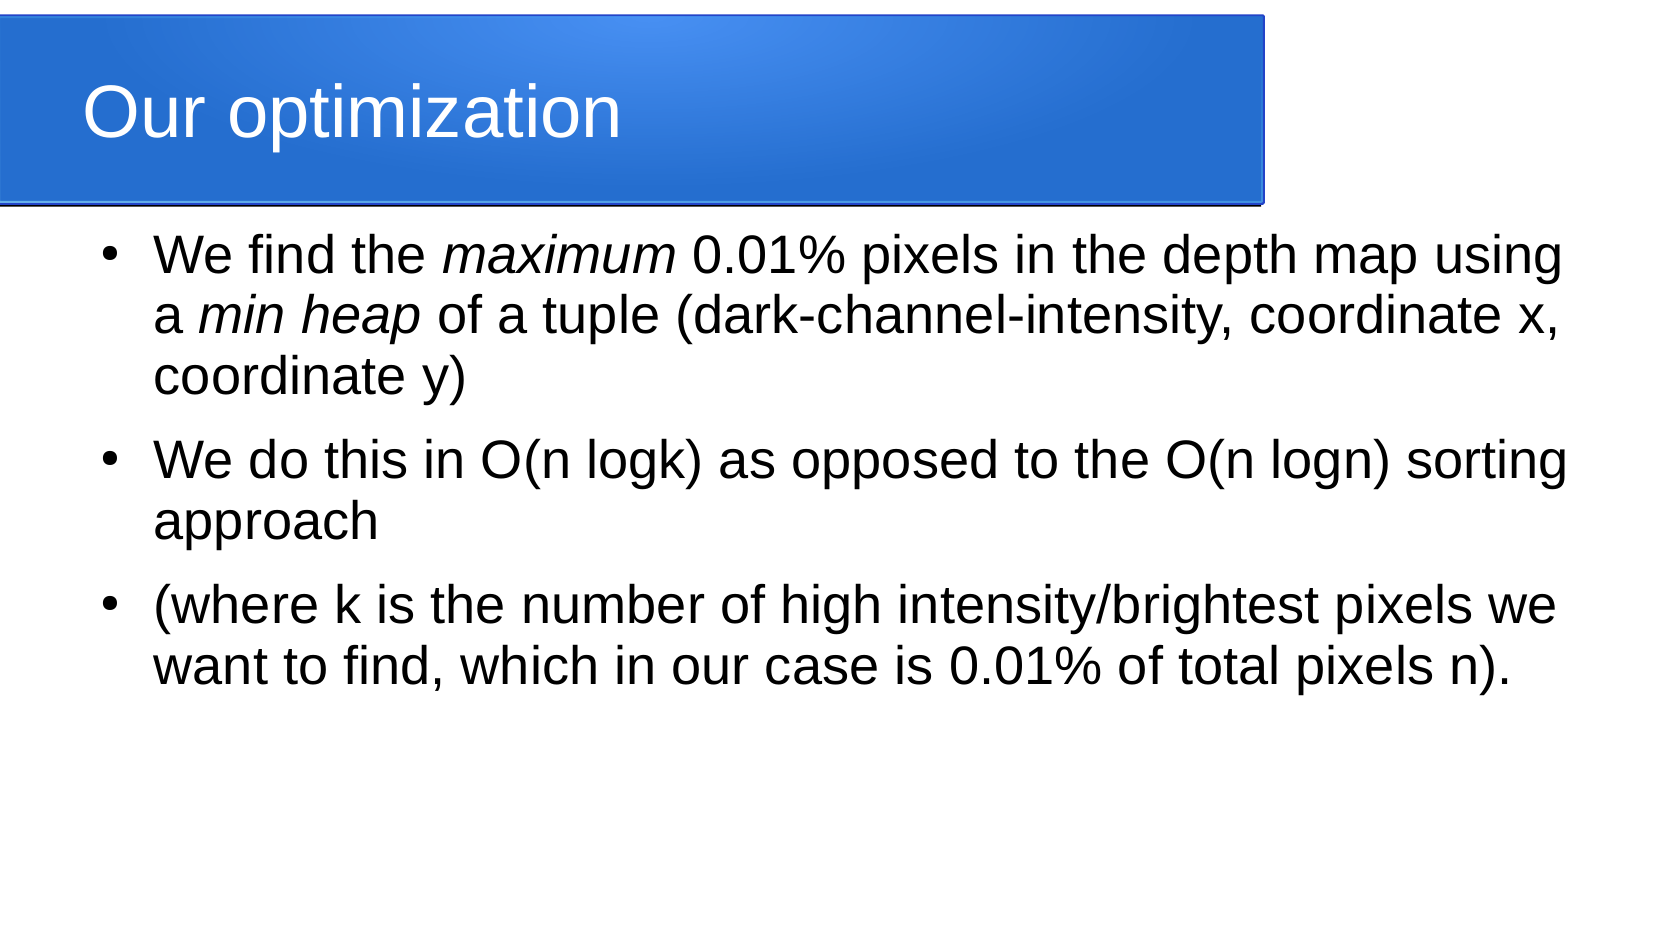

# Our optimization
We find the maximum 0.01% pixels in the depth map using a min heap of a tuple (dark-channel-intensity, coordinate x, coordinate y)
We do this in O(n logk) as opposed to the O(n logn) sorting approach
(where k is the number of high intensity/brightest pixels we want to find, which in our case is 0.01% of total pixels n).